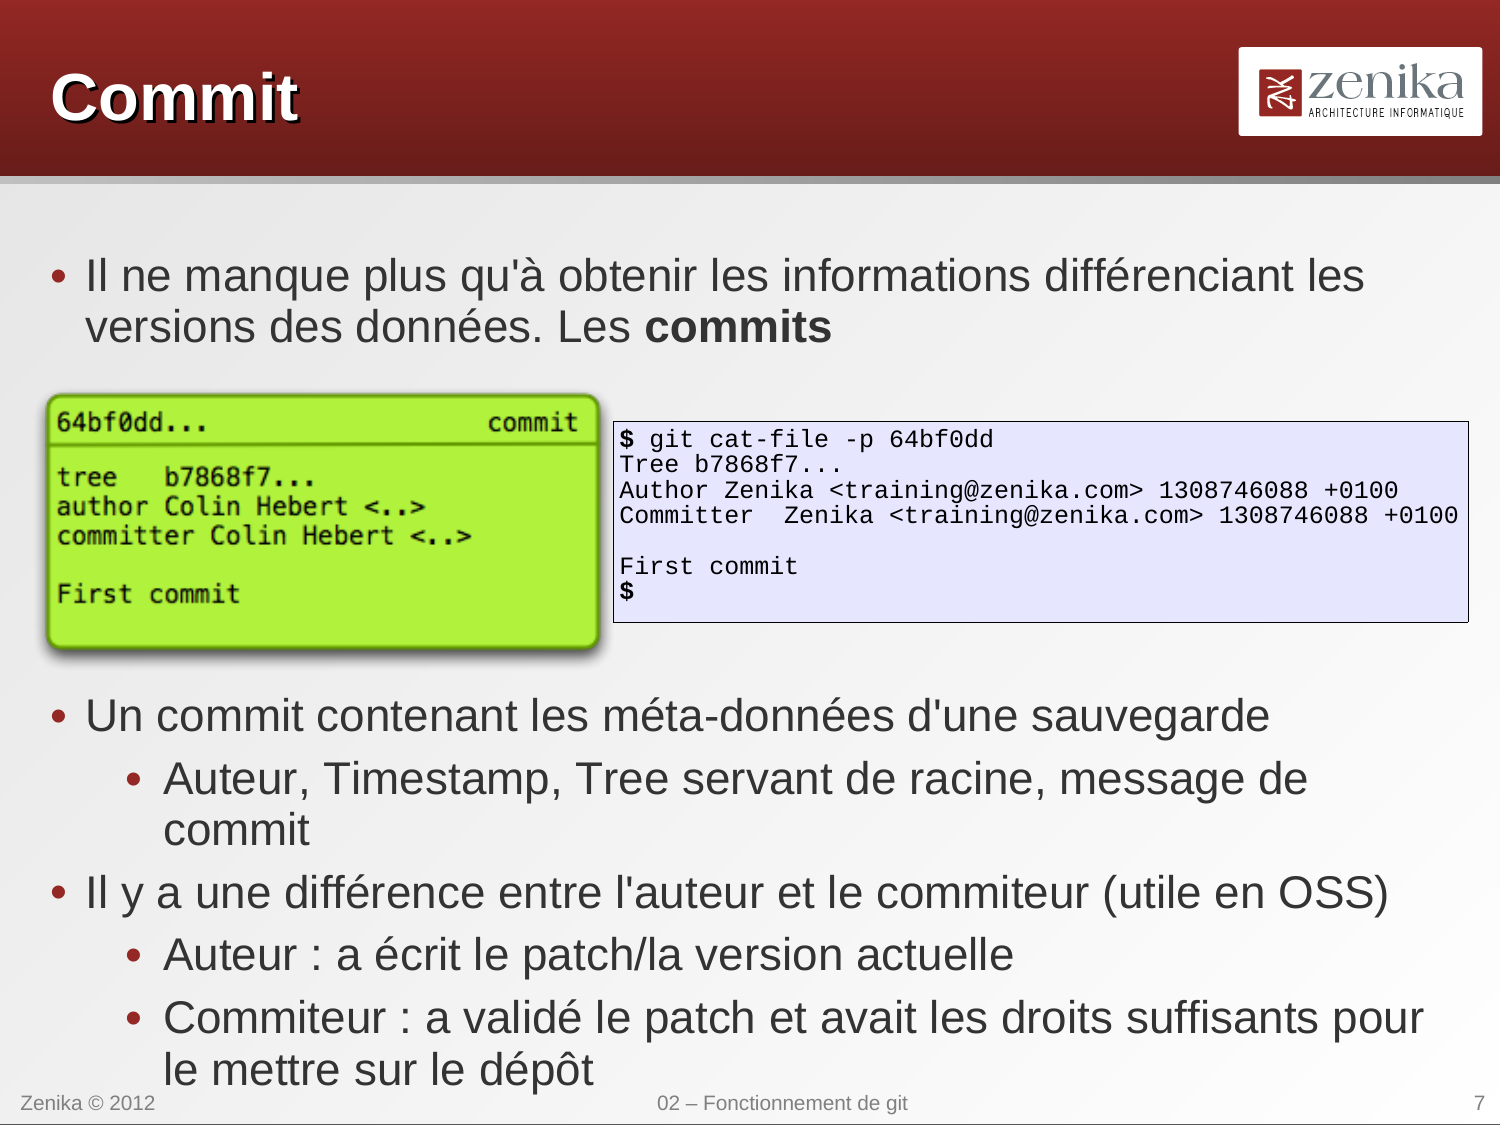

# Commit
Il ne manque plus qu'à obtenir les informations différenciant les versions des données. Les commits
Un commit contenant les méta-données d'une sauvegarde
Auteur, Timestamp, Tree servant de racine, message de commit
Il y a une différence entre l'auteur et le commiteur (utile en OSS)
Auteur : a écrit le patch/la version actuelle
Commiteur : a validé le patch et avait les droits suffisants pour le mettre sur le dépôt
| $ git cat-file -p 64bf0dd Tree b7868f7... Author Zenika <training@zenika.com> 1308746088 +0100 Committer Zenika <training@zenika.com> 1308746088 +0100 First commit $ |
| --- |